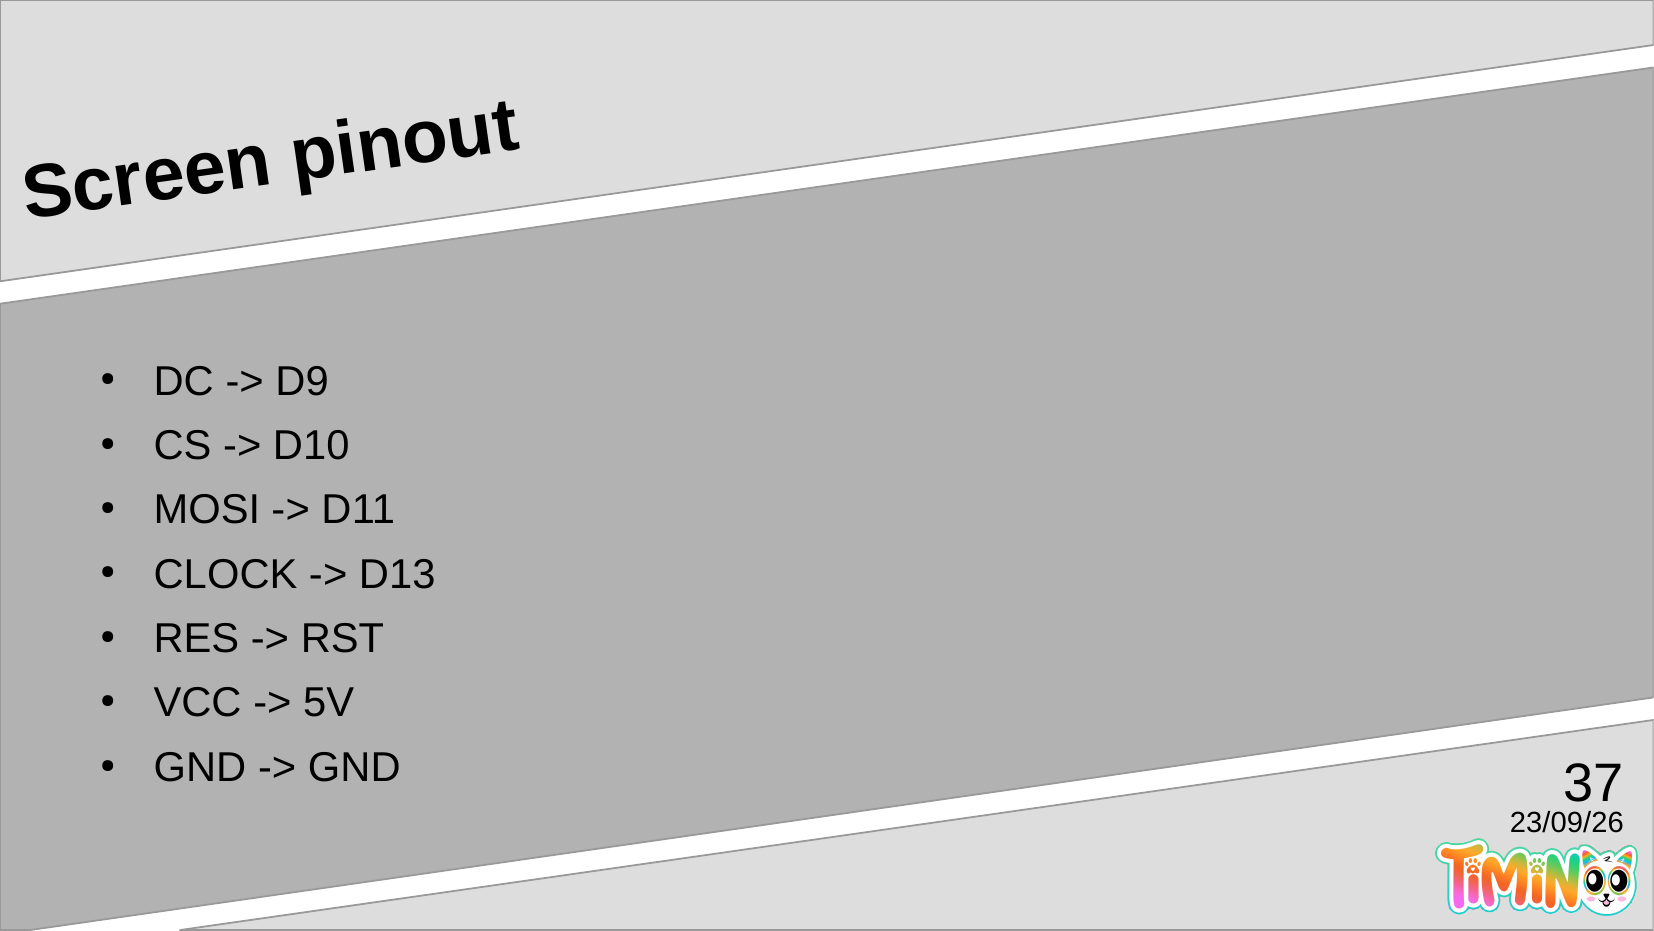

# Screen pinout
DC -> D9
CS -> D10
MOSI -> D11
CLOCK -> D13
RES -> RST
VCC -> 5V
GND -> GND
37